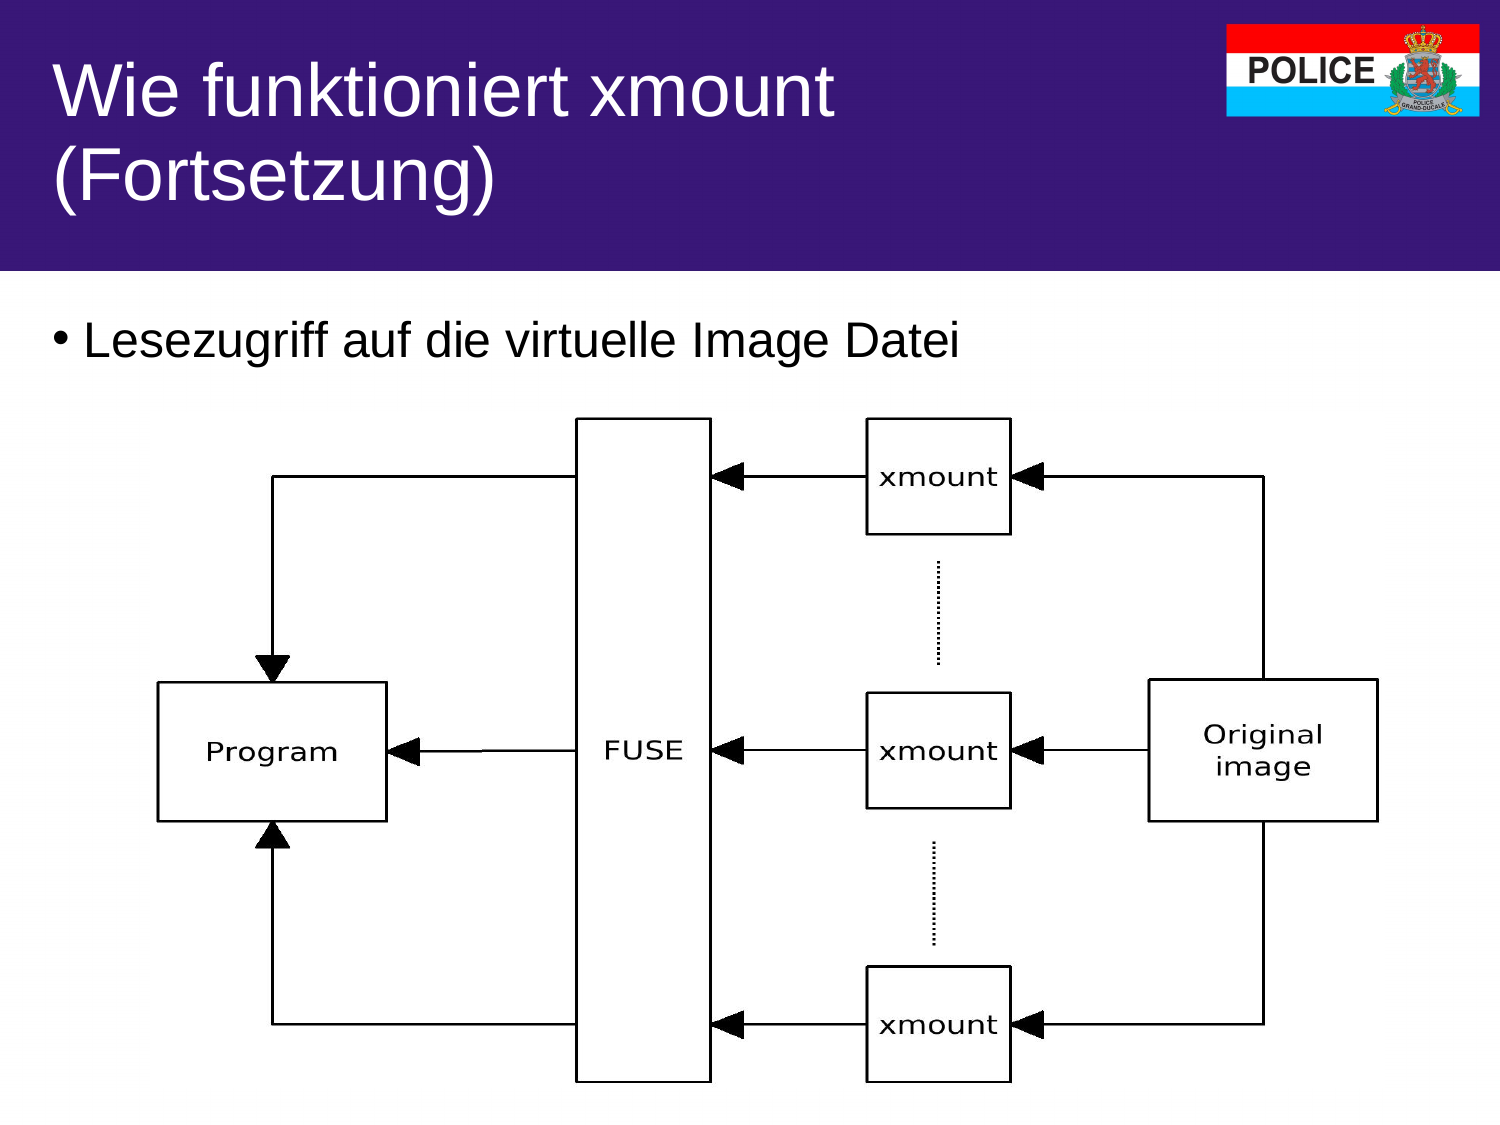

Wie funktioniert xmount (Fortsetzung)
 Lesezugriff auf die virtuelle Image Datei
#